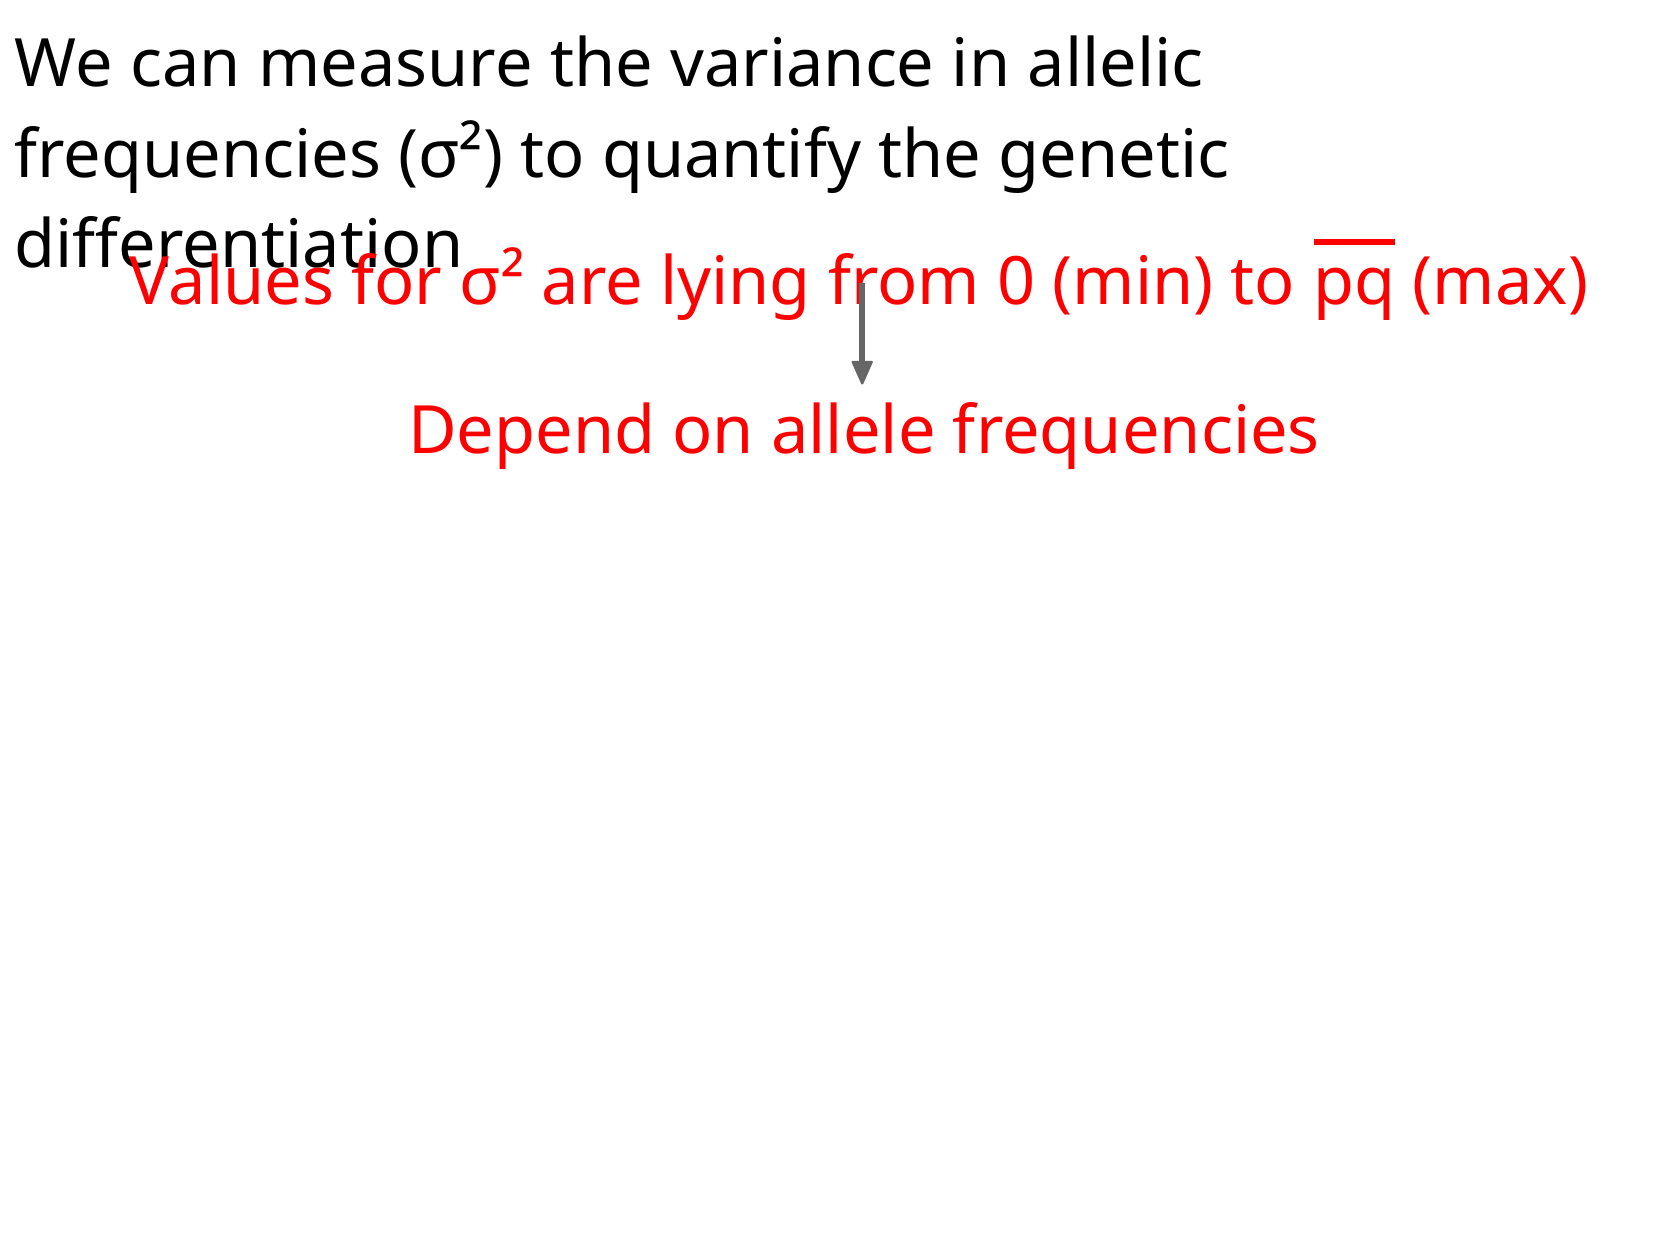

We can measure the variance in allelic frequencies (σ²) to quantify the genetic differentiation
Values for σ² are lying from 0 (min) to pq (max)
Depend on allele frequencies